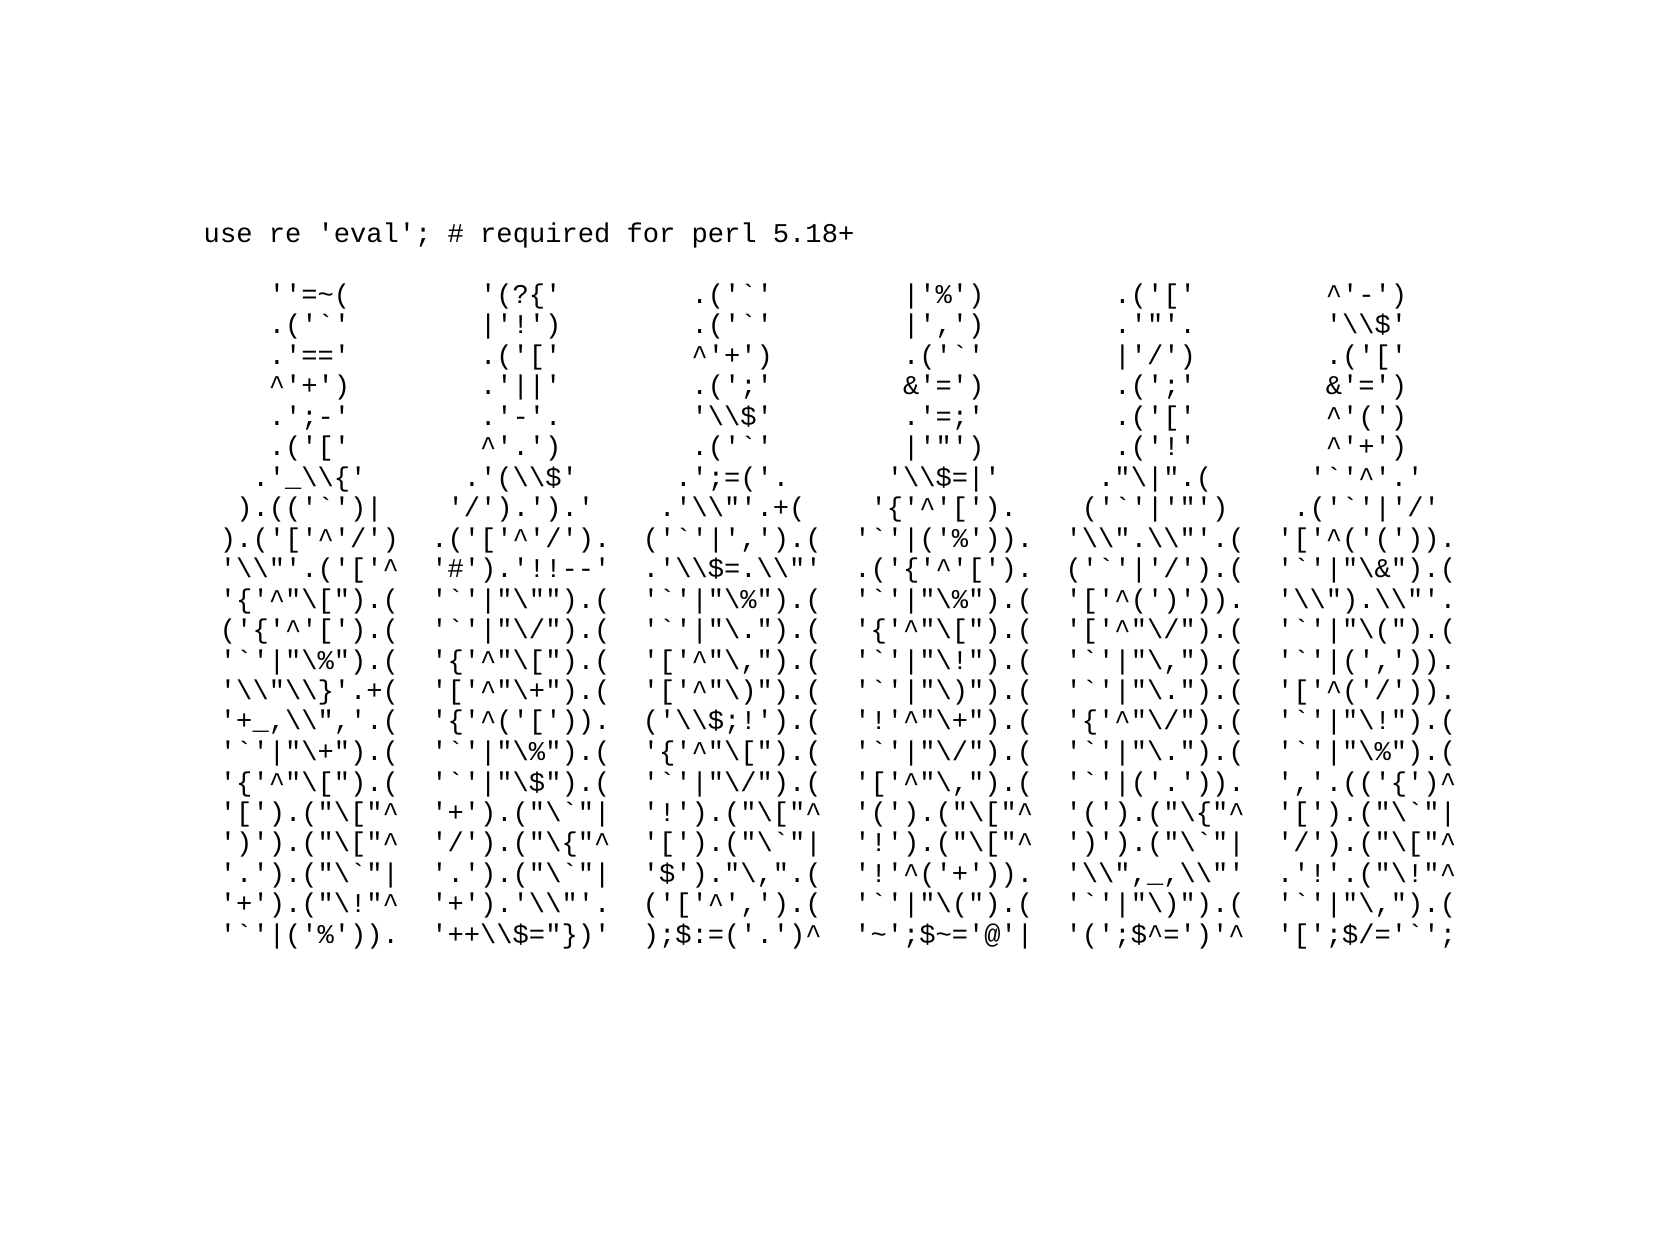

use re 'eval'; # required for perl 5.18+
 ''=~( '(?{' .('`' |'%') .('[' ^'-')
 .('`' |'!') .('`' |',') .'"'. '\\$'
 .'==' .('[' ^'+') .('`' |'/') .('['
 ^'+') .'||' .(';' &'=') .(';' &'=')
 .';-' .'-'. '\\$' .'=;' .('[' ^'(')
 .('[' ^'.') .('`' |'"') .('!' ^'+')
 .'_\\{' .'(\\$' .';=('. '\\$=|' ."\|".( '`'^'.'
 ).(('`')| '/').').' .'\\"'.+( '{'^'['). ('`'|'"') .('`'|'/'
 ).('['^'/') .('['^'/'). ('`'|',').( '`'|('%')). '\\".\\"'.( '['^('(')).
 '\\"'.('['^ '#').'!!--' .'\\$=.\\"' .('{'^'['). ('`'|'/').( '`'|"\&").(
 '{'^"\[").( '`'|"\"").( '`'|"\%").( '`'|"\%").( '['^(')')). '\\").\\"'.
 ('{'^'[').( '`'|"\/").( '`'|"\.").( '{'^"\[").( '['^"\/").( '`'|"\(").(
 '`'|"\%").( '{'^"\[").( '['^"\,").( '`'|"\!").( '`'|"\,").( '`'|(',')).
 '\\"\\}'.+( '['^"\+").( '['^"\)").( '`'|"\)").( '`'|"\.").( '['^('/')).
 '+_,\\",'.( '{'^('[')). ('\\$;!').( '!'^"\+").( '{'^"\/").( '`'|"\!").(
 '`'|"\+").( '`'|"\%").( '{'^"\[").( '`'|"\/").( '`'|"\.").( '`'|"\%").(
 '{'^"\[").( '`'|"\$").( '`'|"\/").( '['^"\,").( '`'|('.')). ','.(('{')^
 '[').("\["^ '+').("\`"| '!').("\["^ '(').("\["^ '(').("\{"^ '[').("\`"|
 ')').("\["^ '/').("\{"^ '[').("\`"| '!').("\["^ ')').("\`"| '/').("\["^
 '.').("\`"| '.').("\`"| '$')."\,".( '!'^('+')). '\\",_,\\"' .'!'.("\!"^
 '+').("\!"^ '+').'\\"'. ('['^',').( '`'|"\(").( '`'|"\)").( '`'|"\,").(
 '`'|('%')). '++\\$="})' );$:=('.')^ '~';$~='@'| '(';$^=')'^ '[';$/='`';